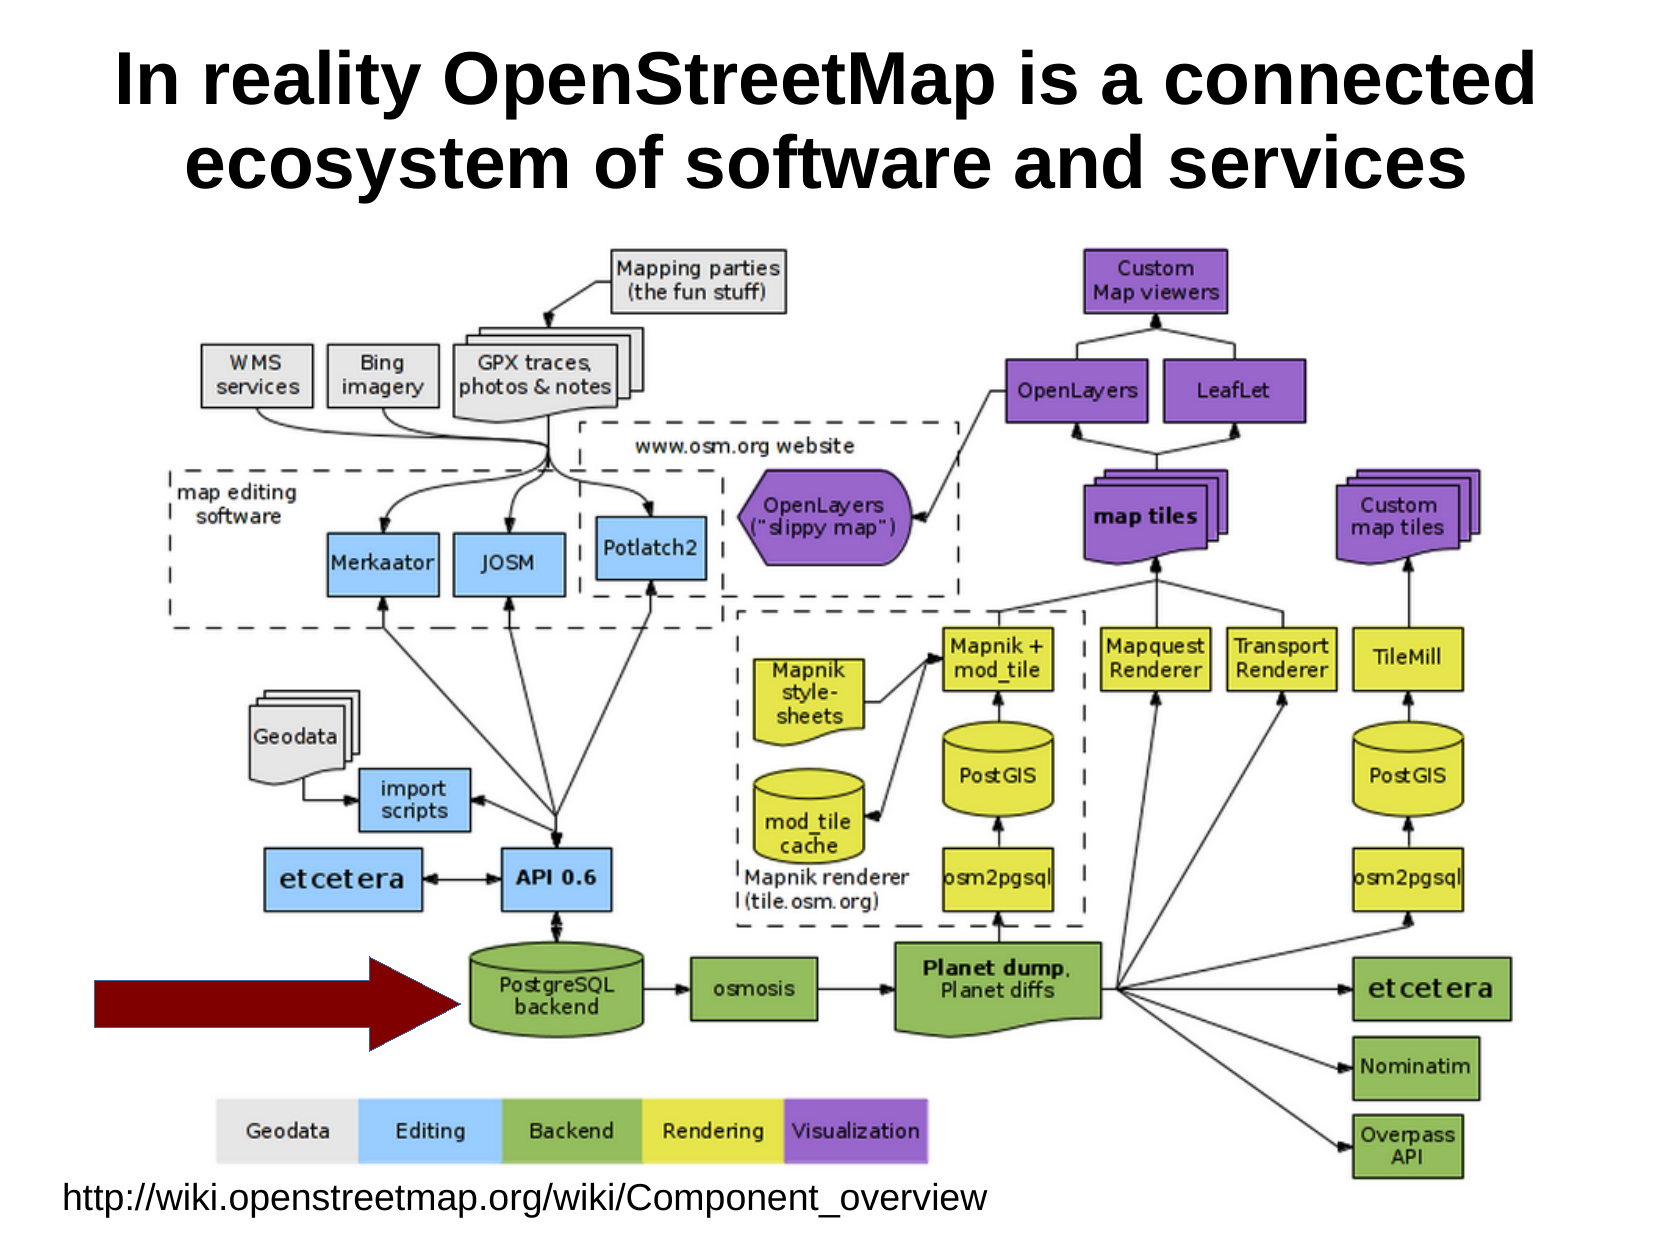

# In reality OpenStreetMap is a connected ecosystem of software and services
http://wiki.openstreetmap.org/wiki/Component_overview